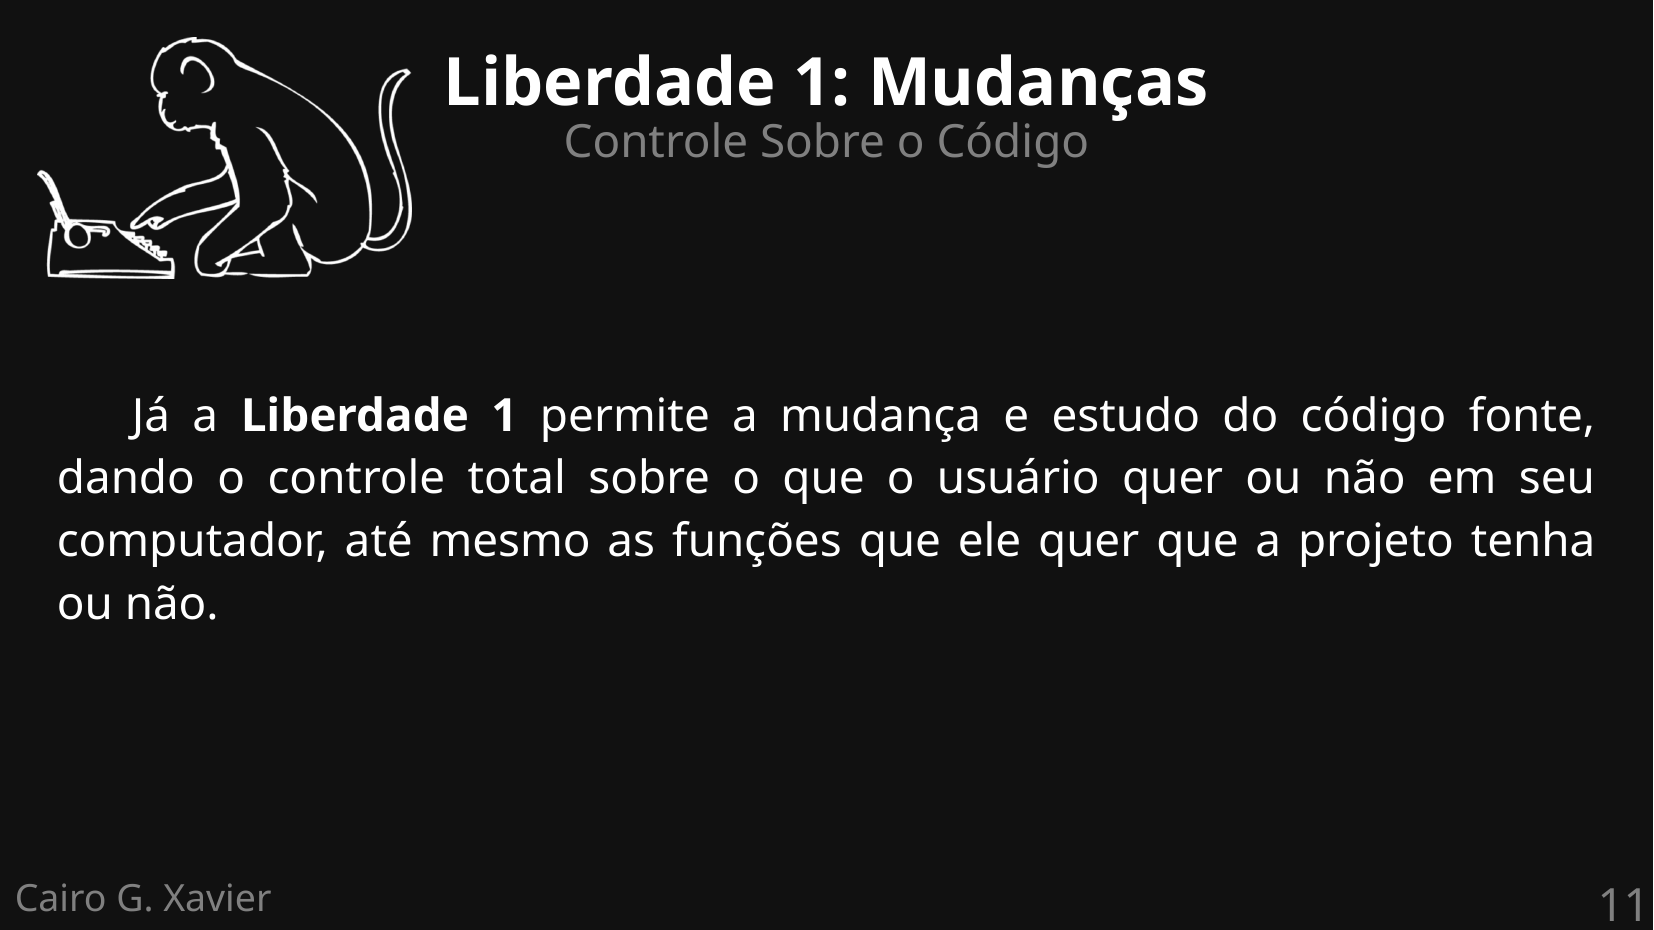

Liberdade 1: Mudanças
Controle Sobre o Código
	Já a Liberdade 1 permite a mudança e estudo do código fonte, dando o controle total sobre o que o usuário quer ou não em seu computador, até mesmo as funções que ele quer que a projeto tenha ou não.
Cairo G. Xavier